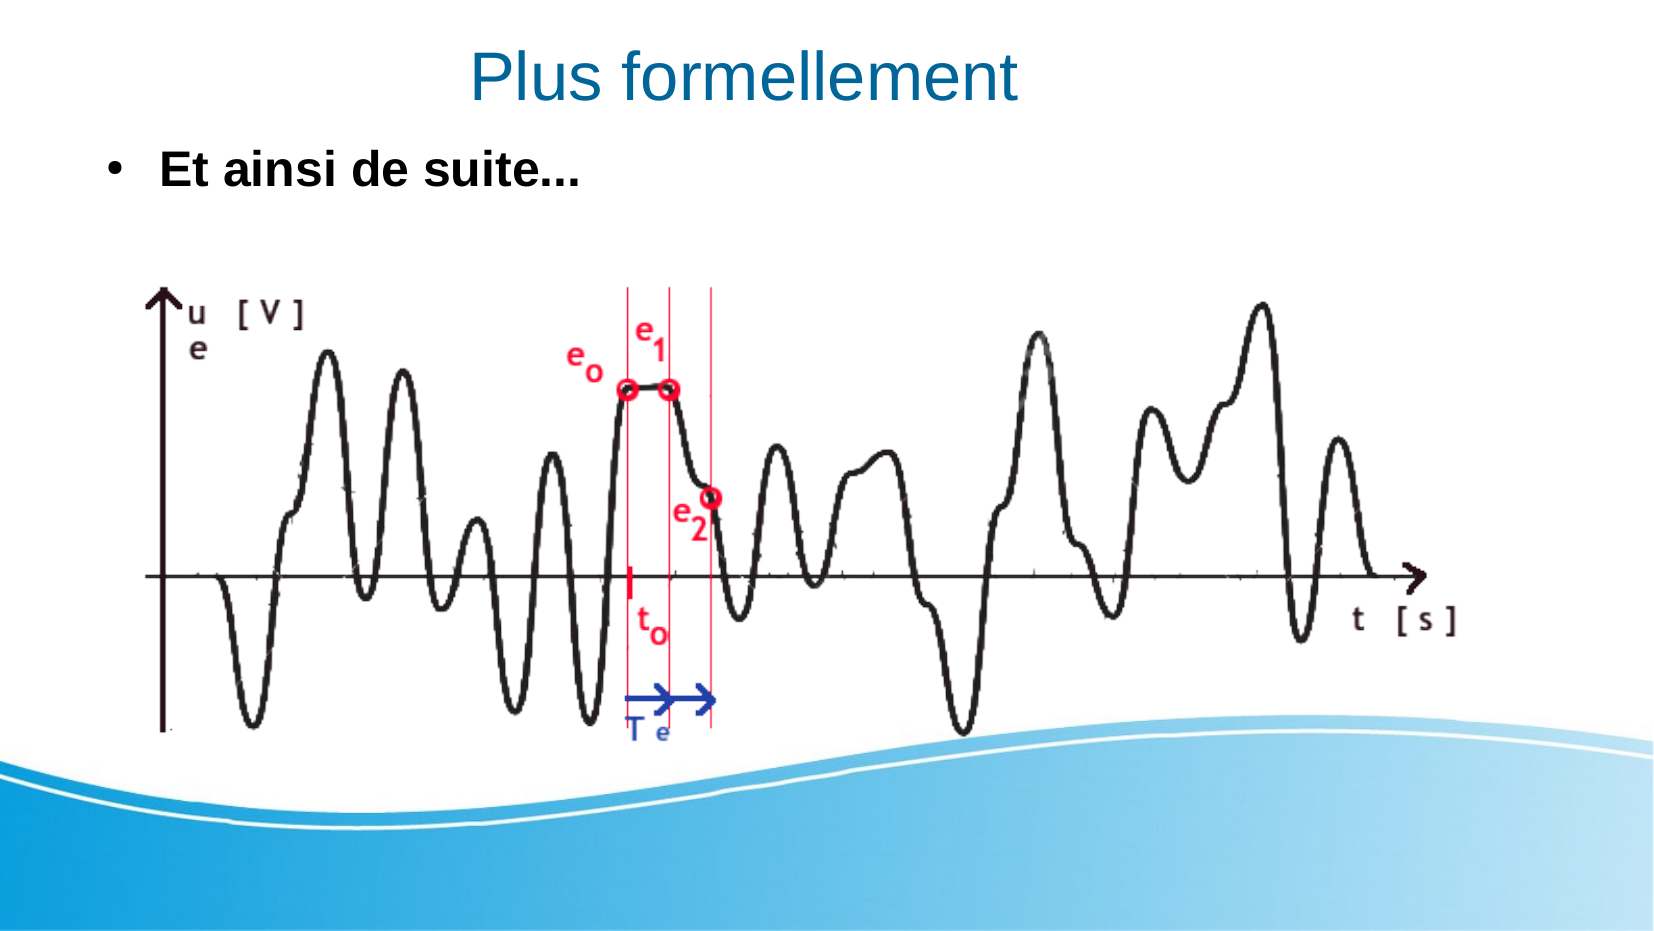

# Plus formellement
Et ainsi de suite...